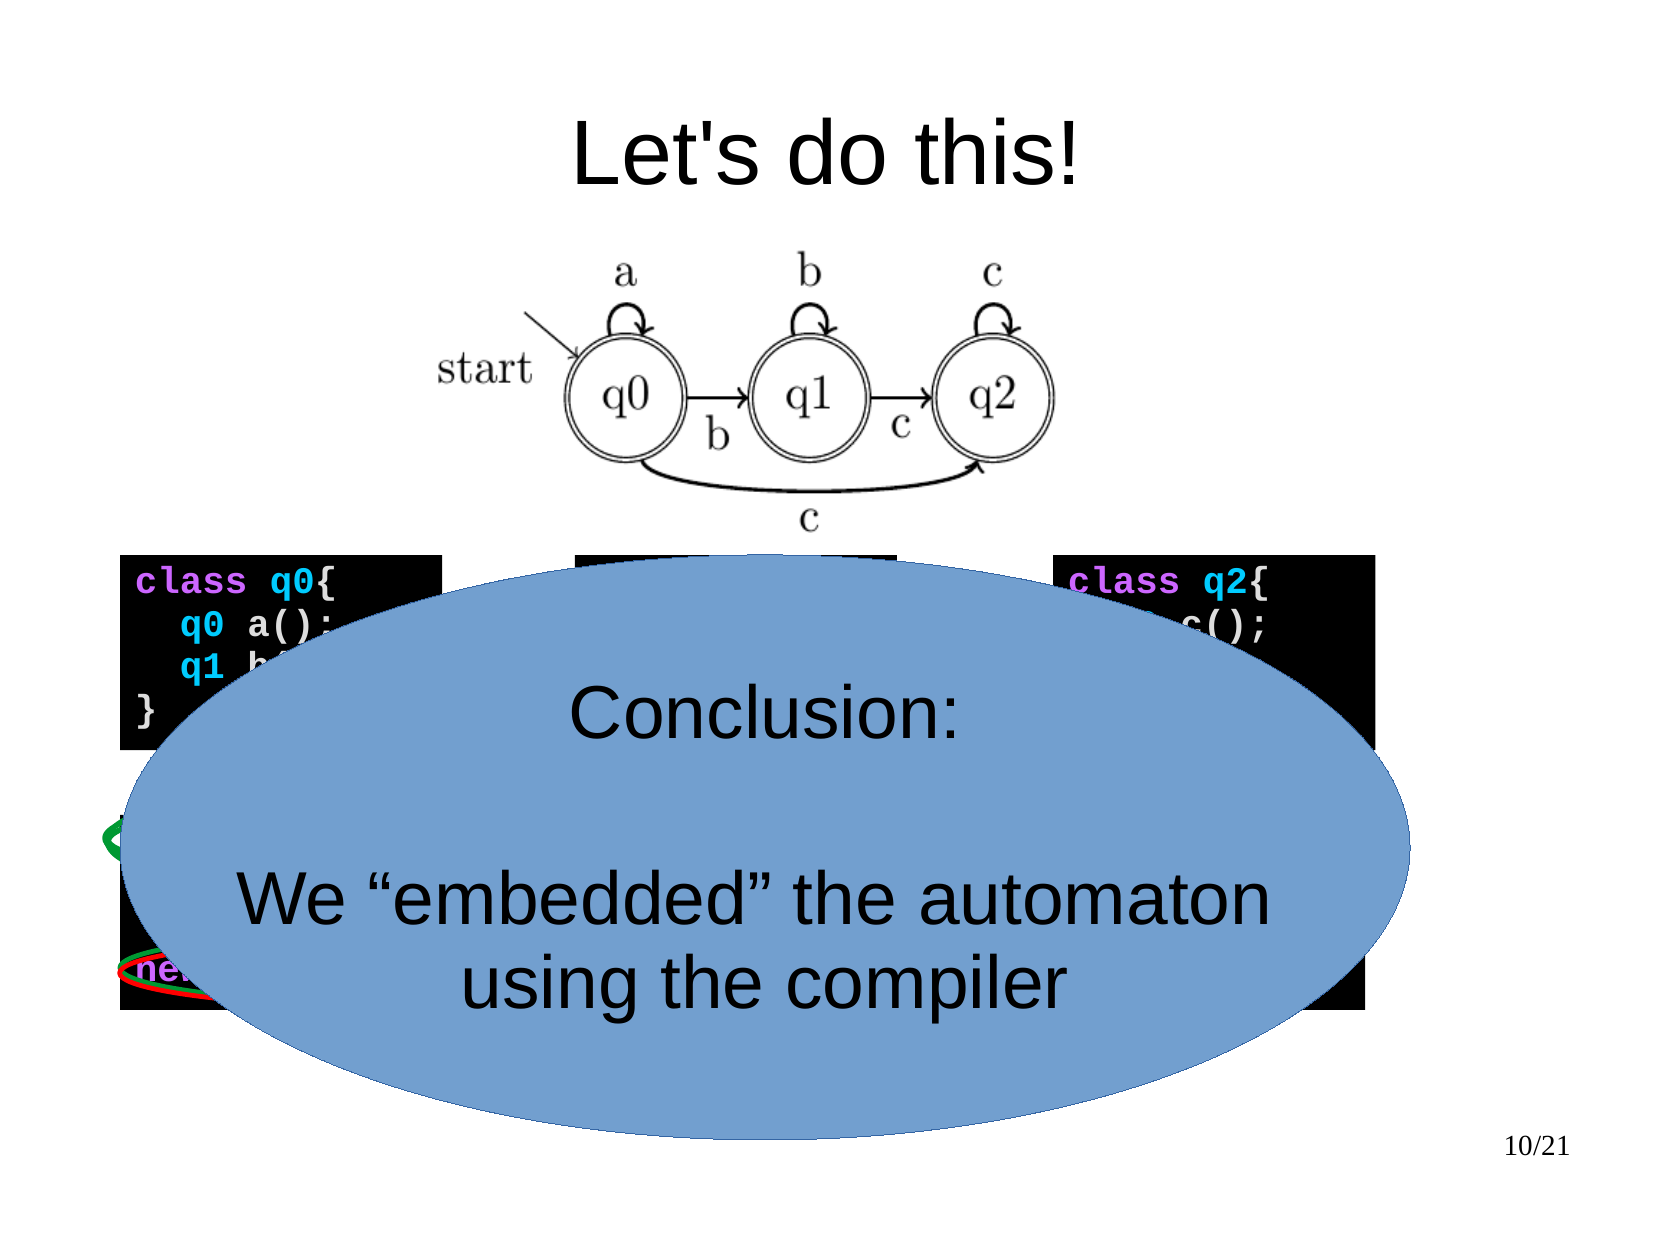

# Let's do this!
Conclusion:
We “embedded” the automaton
using the compiler
class q0{
 q0 a();
 q1 b();
}
class q1{
 q1 b();
 q2 c();
}
class q2{
 q2 c();
}
Returned type is q0
Returned type is q2
Returned type is q1
Returned type is q1
new q0().a().a().b().b().c();
new q0().a().a().b().b().c().a();
Compilation error!
type q2 has
no method a()
Returned type is q2
Returned type is q0
Returned type is q0
10